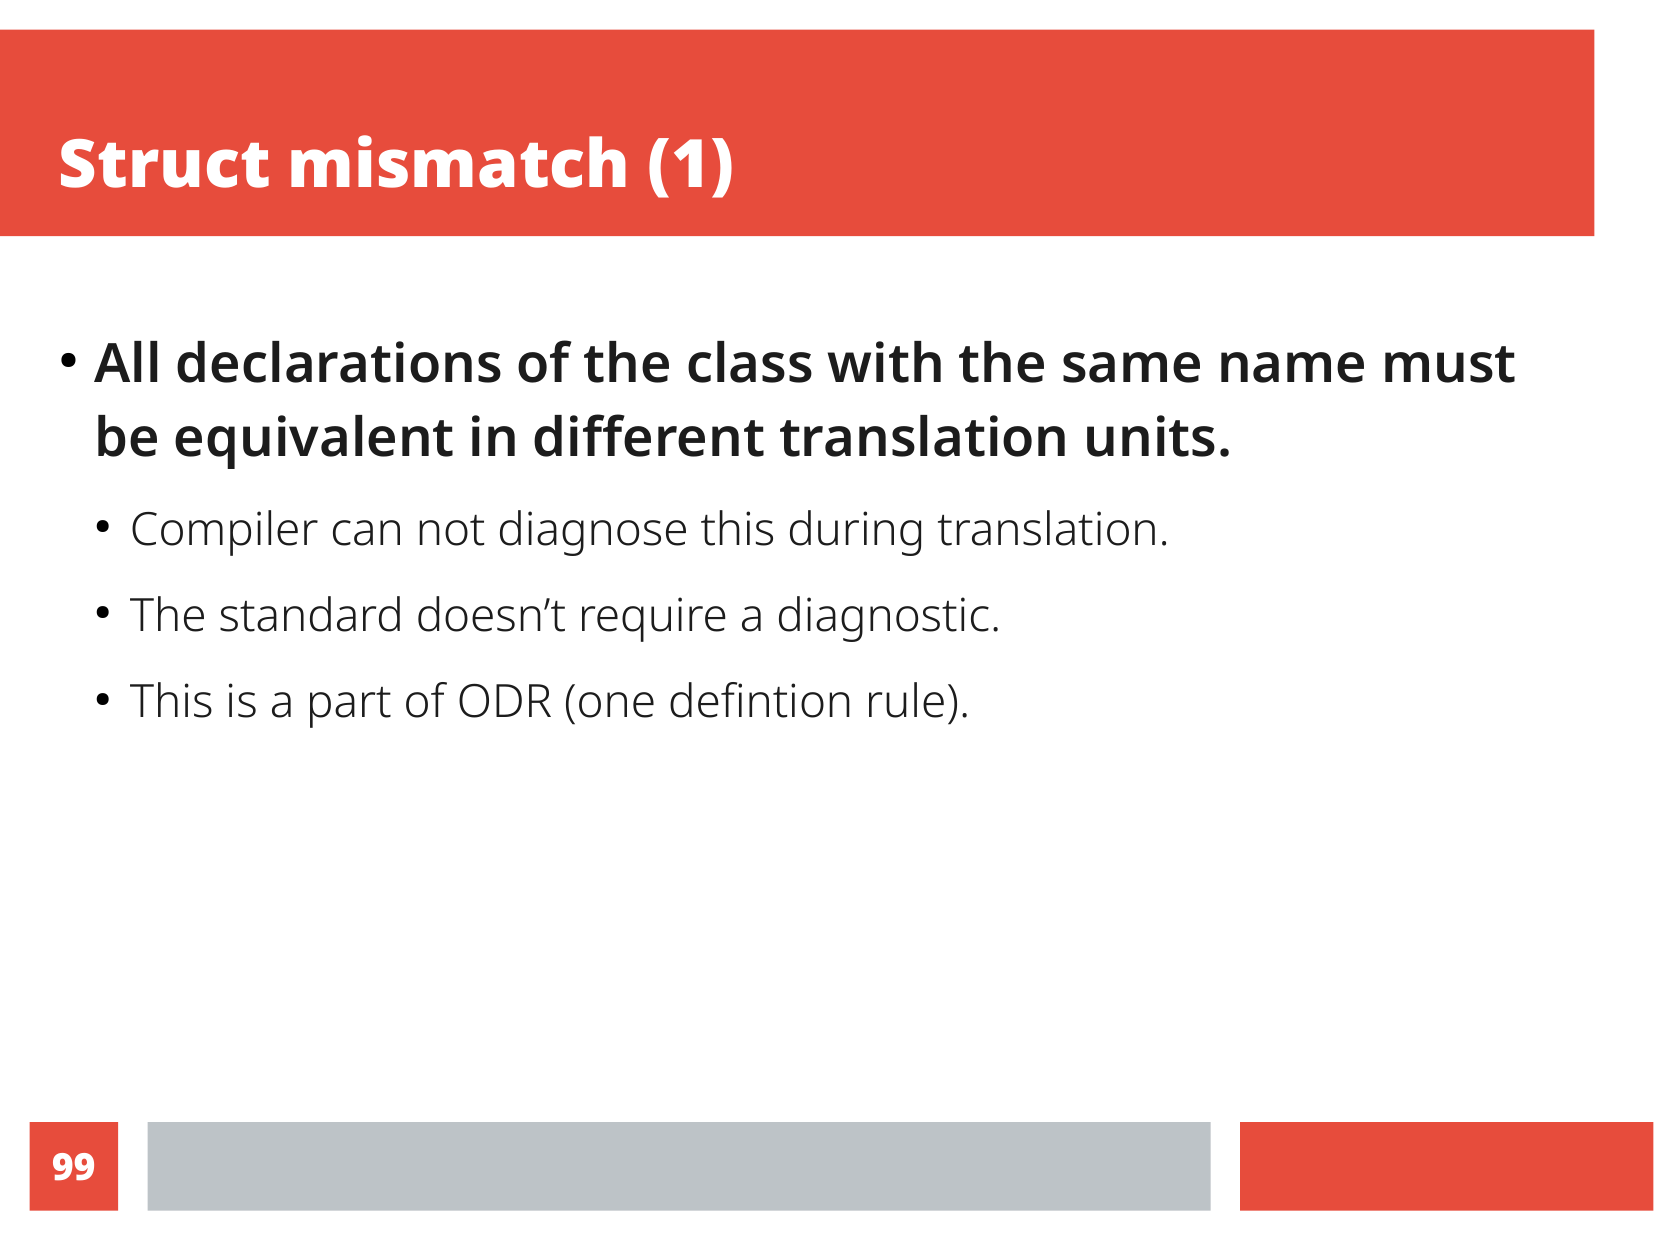

# Struct mismatch (1)
All declarations of the class with the same name must be equivalent in different translation units.
Compiler can not diagnose this during translation.
The standard doesn’t require a diagnostic.
This is a part of ODR (one defintion rule).
99